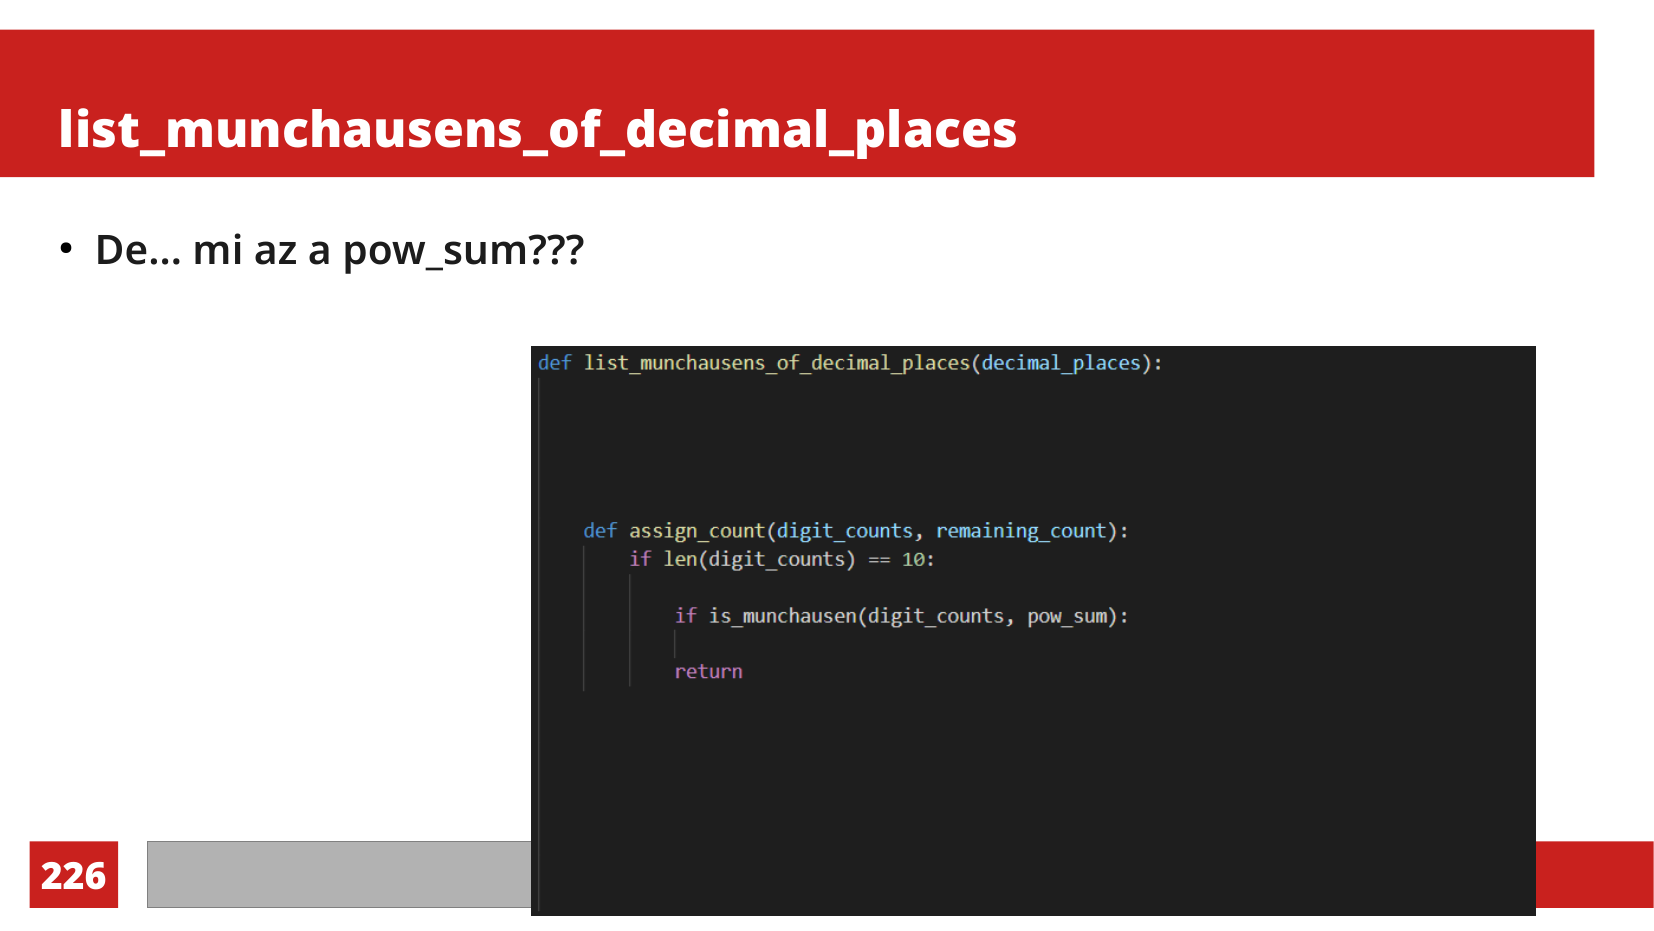

# list_munchausens_of_decimal_places
De… mi az a pow_sum???
226